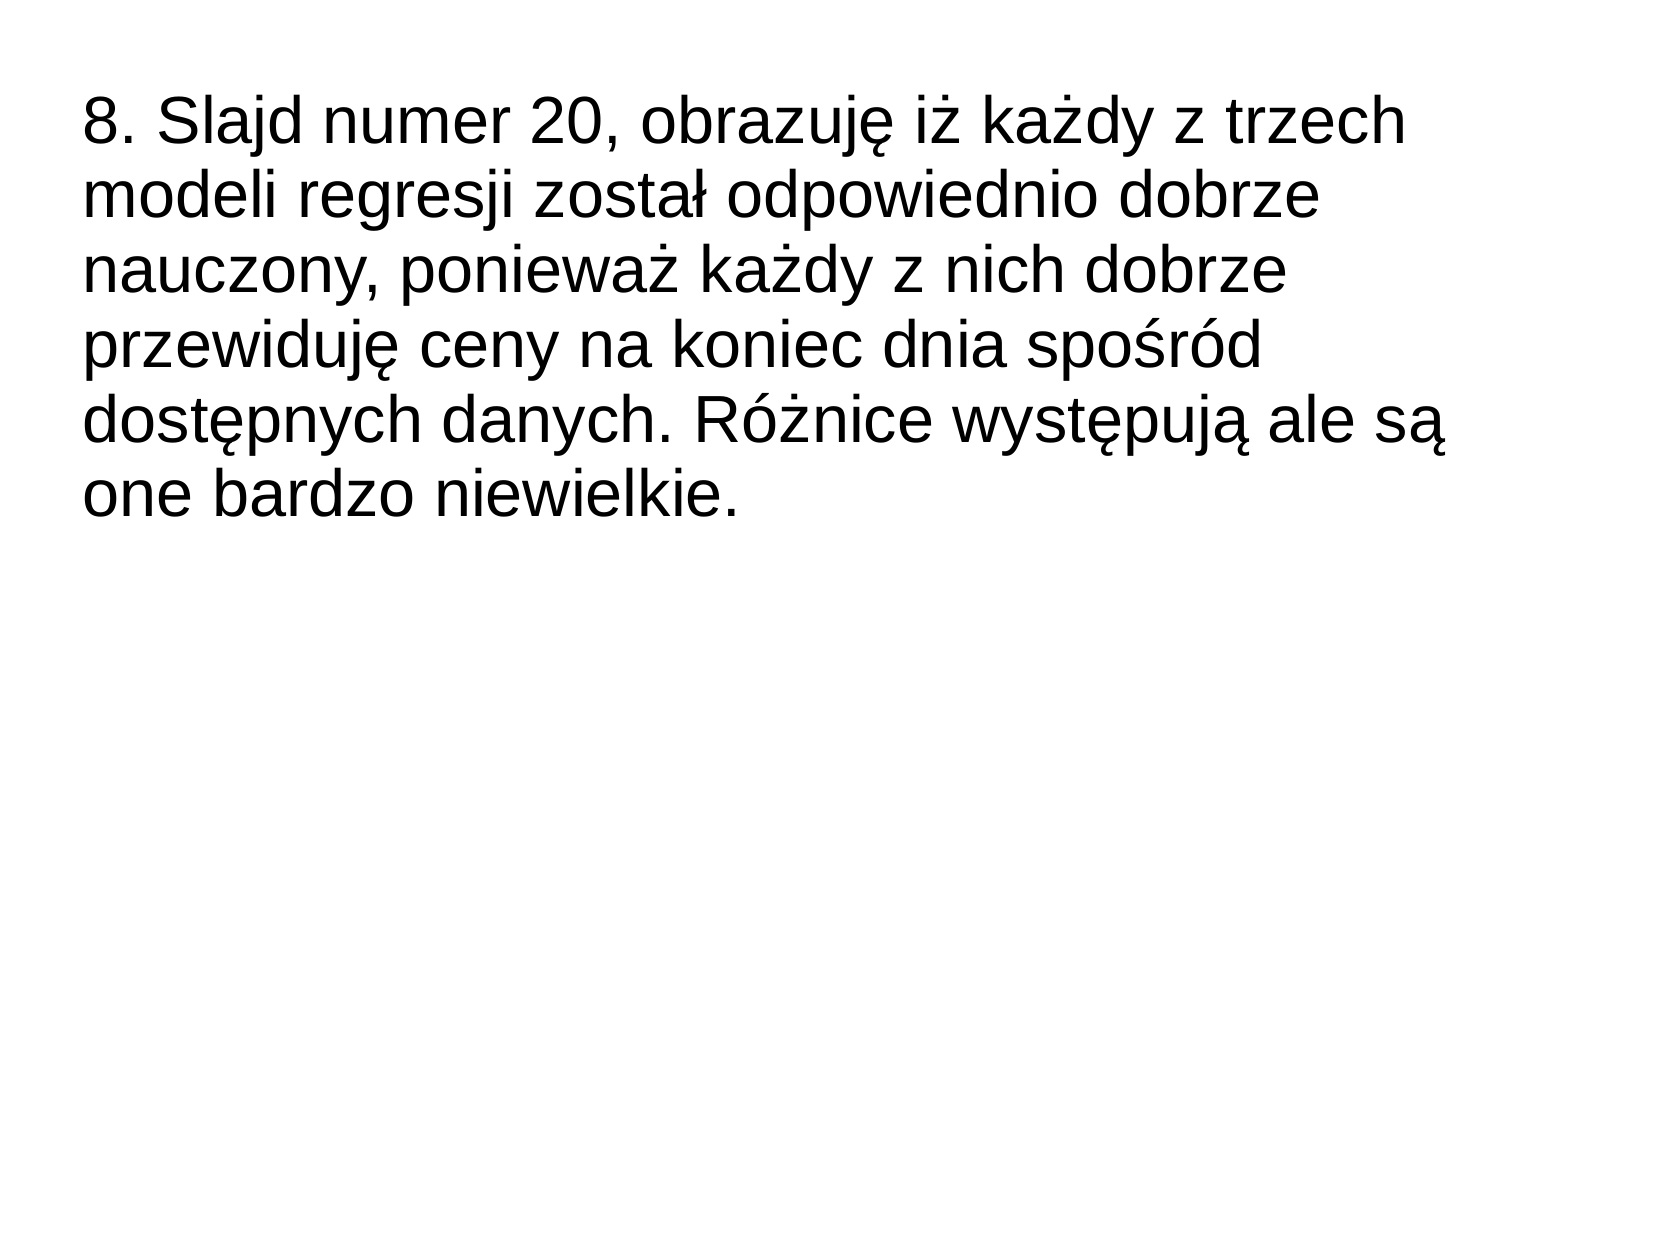

# 8. Slajd numer 20, obrazuję iż każdy z trzech modeli regresji został odpowiednio dobrze nauczony, ponieważ każdy z nich dobrze przewiduję ceny na koniec dnia spośród dostępnych danych. Różnice występują ale są one bardzo niewielkie.